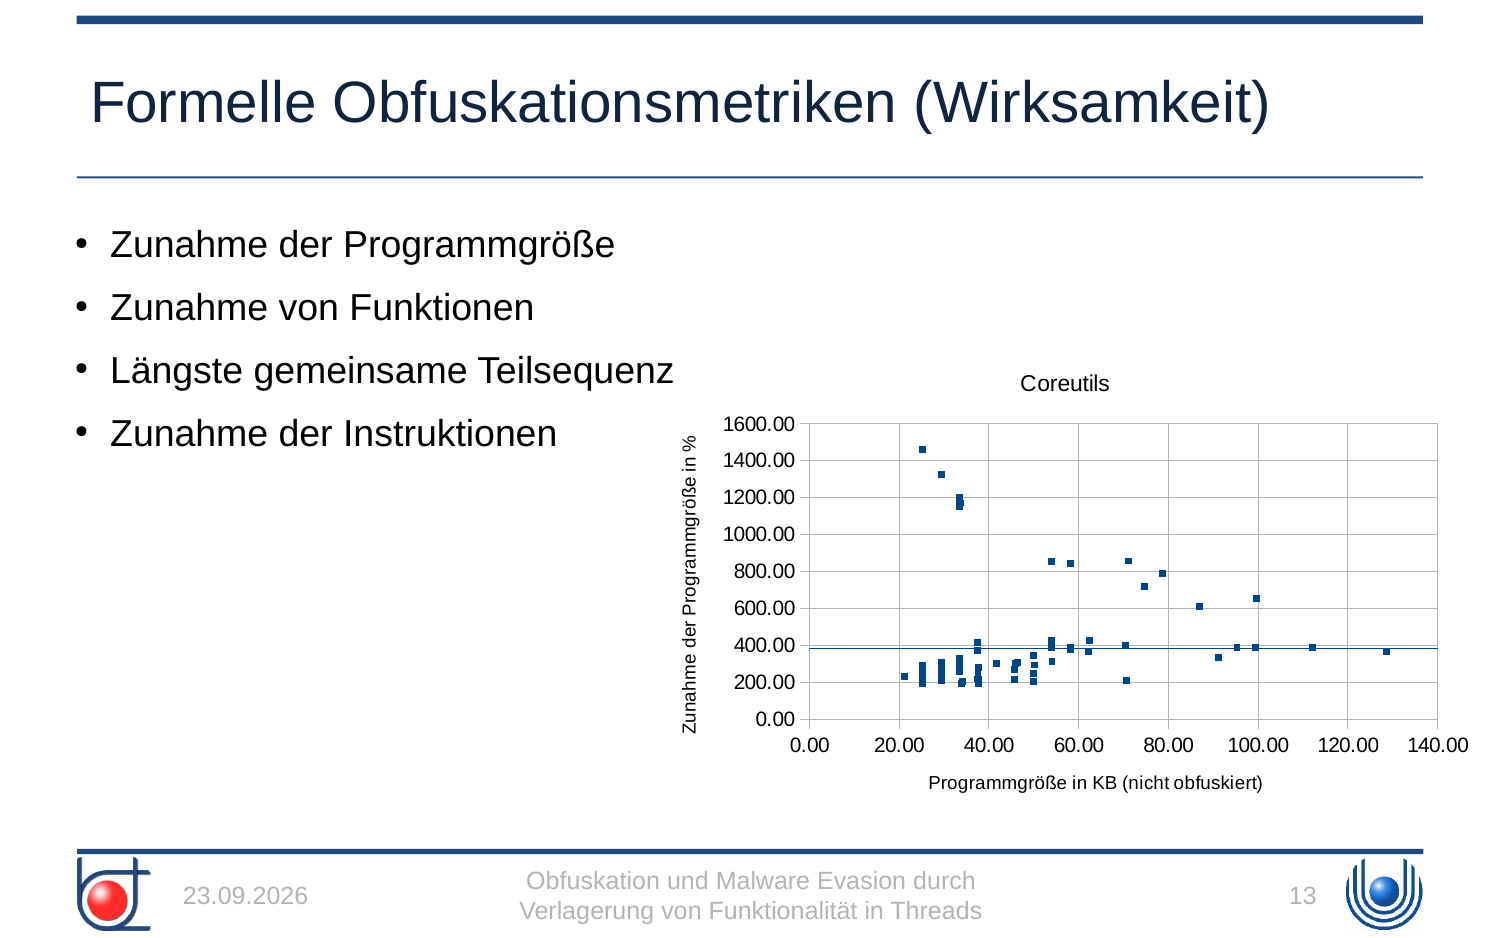

# Formelle Obfuskationsmetriken (Wirksamkeit)
Zunahme der Programmgröße
Zunahme von Funktionen
Längste gemeinsame Teilsequenz
Zunahme der Instruktionen
### Chart: Coreutils
| Category | Column F |
Obfuskation und Malware Evasion durch Verlagerung von Funktionalität in Threads